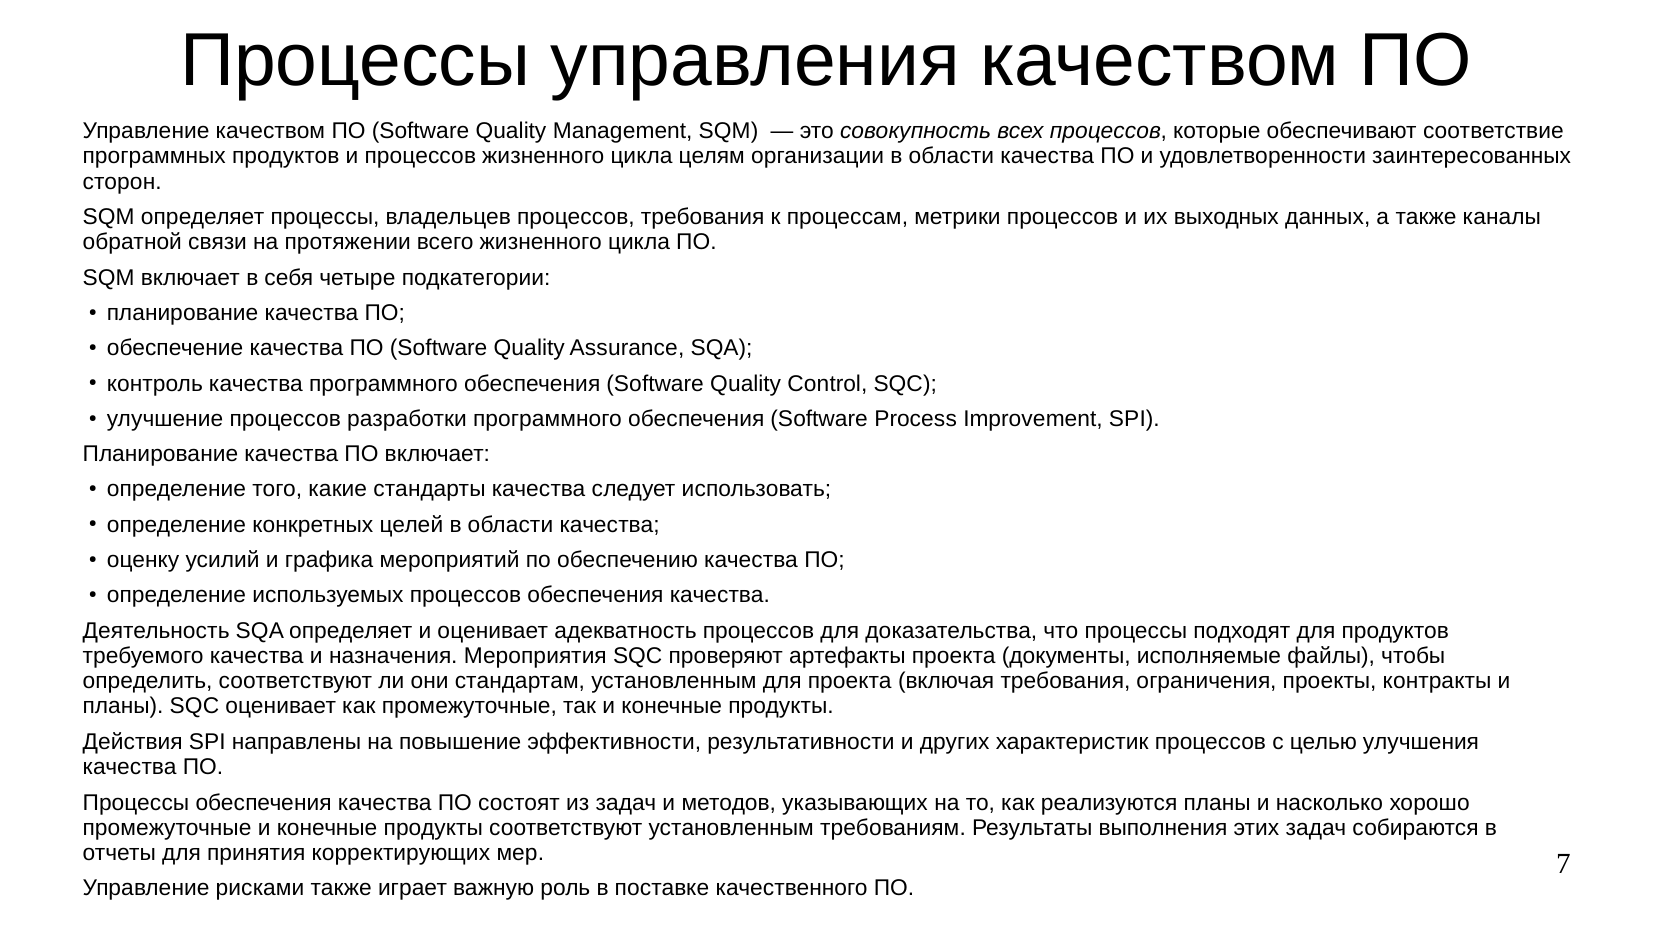

# Процессы управления качеством ПО
Управление качеством ПО (Software Quality Management, SQM) — это совокупность всех процессов, которые обеспечивают соответствие программных продуктов и процессов жизненного цикла целям организации в области качества ПО и удовлетворенности заинтересованных сторон.
SQM определяет процессы, владельцев процессов, требования к процессам, метрики процессов и их выходных данных, а также каналы обратной связи на протяжении всего жизненного цикла ПО.
SQM включает в себя четыре подкатегории:
планирование качества ПО;
обеспечение качества ПО (Software Quality Assurance, SQA);
контроль качества программного обеспечения (Software Quality Control, SQC);
улучшение процессов разработки программного обеспечения (Software Process Improvement, SPI).
Планирование качества ПО включает:
определение того, какие стандарты качества следует использовать;
определение конкретных целей в области качества;
оценку усилий и графика мероприятий по обеспечению качества ПО;
определение используемых процессов обеспечения качества.
Деятельность SQA определяет и оценивает адекватность процессов для доказательства, что процессы подходят для продуктов требуемого качества и назначения. Мероприятия SQC проверяют артефакты проекта (документы, исполняемые файлы), чтобы определить, соответствуют ли они стандартам, установленным для проекта (включая требования, ограничения, проекты, контракты и планы). SQC оценивает как промежуточные, так и конечные продукты.
Действия SPI направлены на повышение эффективности, результативности и других характеристик процессов с целью улучшения качества ПО.
Процессы обеспечения качества ПО состоят из задач и методов, указывающих на то, как реализуются планы и насколько хорошо промежуточные и конечные продукты соответствуют установленным требованиям. Результаты выполнения этих задач собираются в отчеты для принятия корректирующих мер.
Управление рисками также играет важную роль в поставке качественного ПО.
7